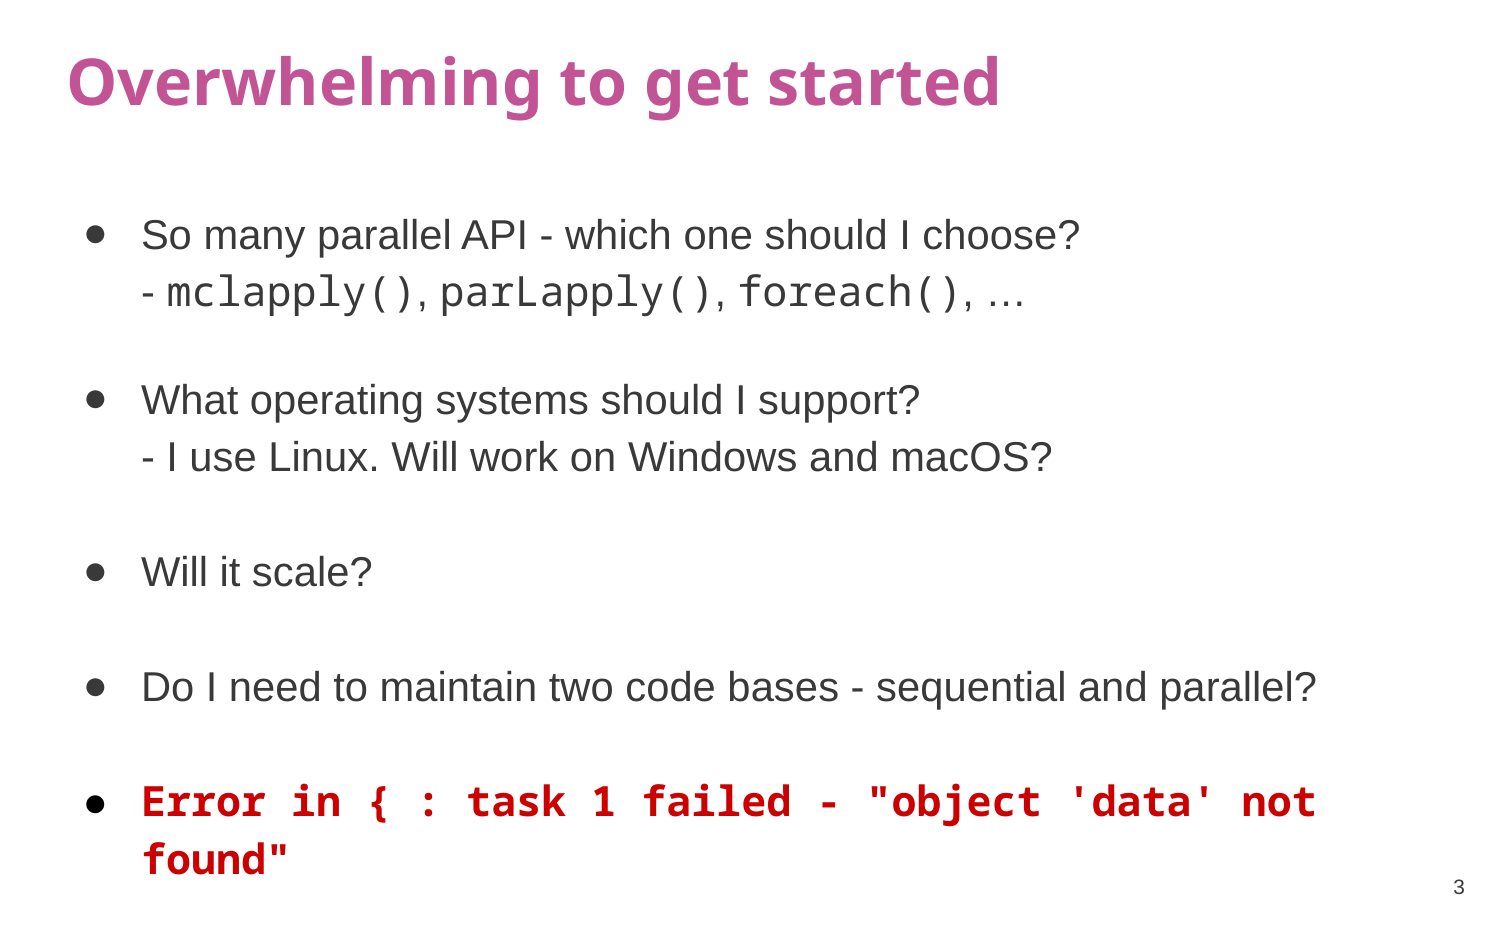

# Overwhelming to get started
So many parallel API - which one should I choose?
- mclapply(), parLapply(), foreach(), …
What operating systems should I support?
- I use Linux. Will work on Windows and macOS?
Will it scale?
Do I need to maintain two code bases - sequential and parallel?
Error in { : task 1 failed - "object 'data' not found"